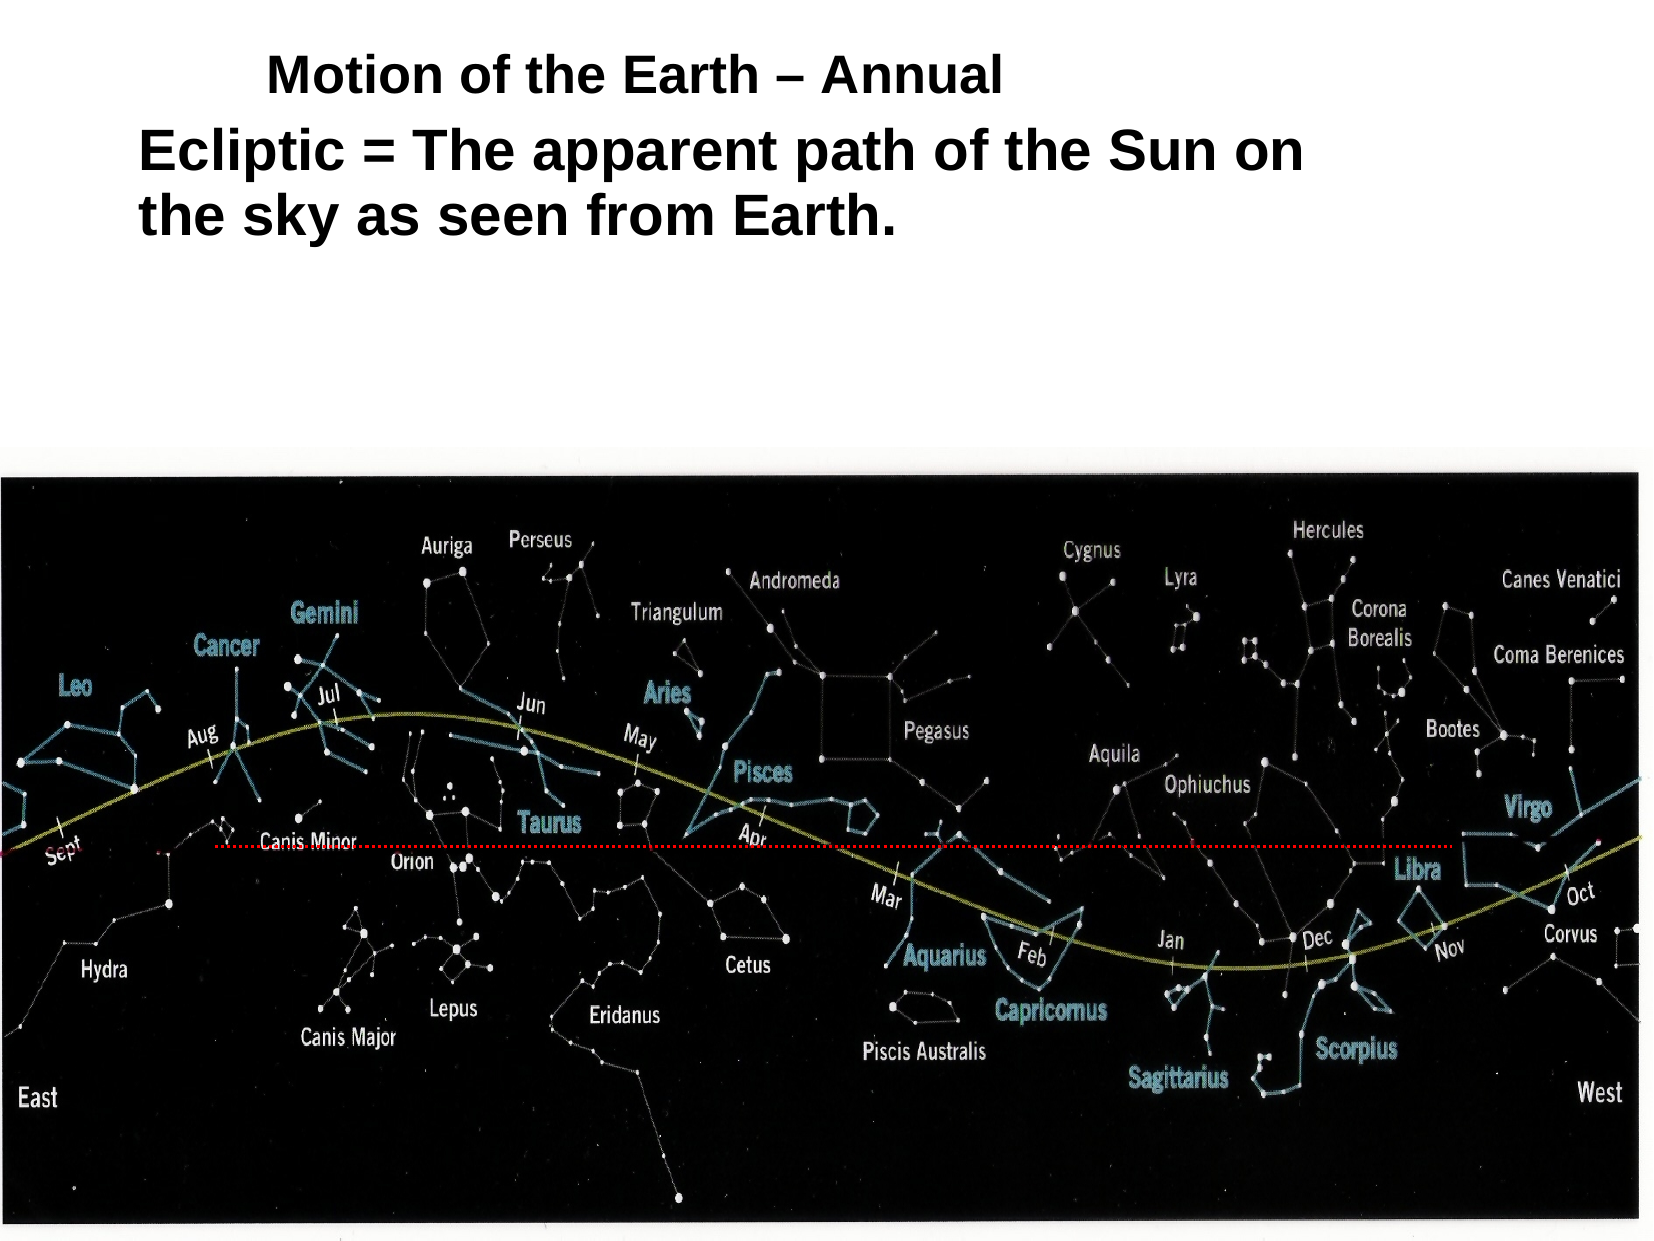

Motion of the Earth – Annual
Ecliptic = The apparent path of the Sun on the sky as seen from Earth.